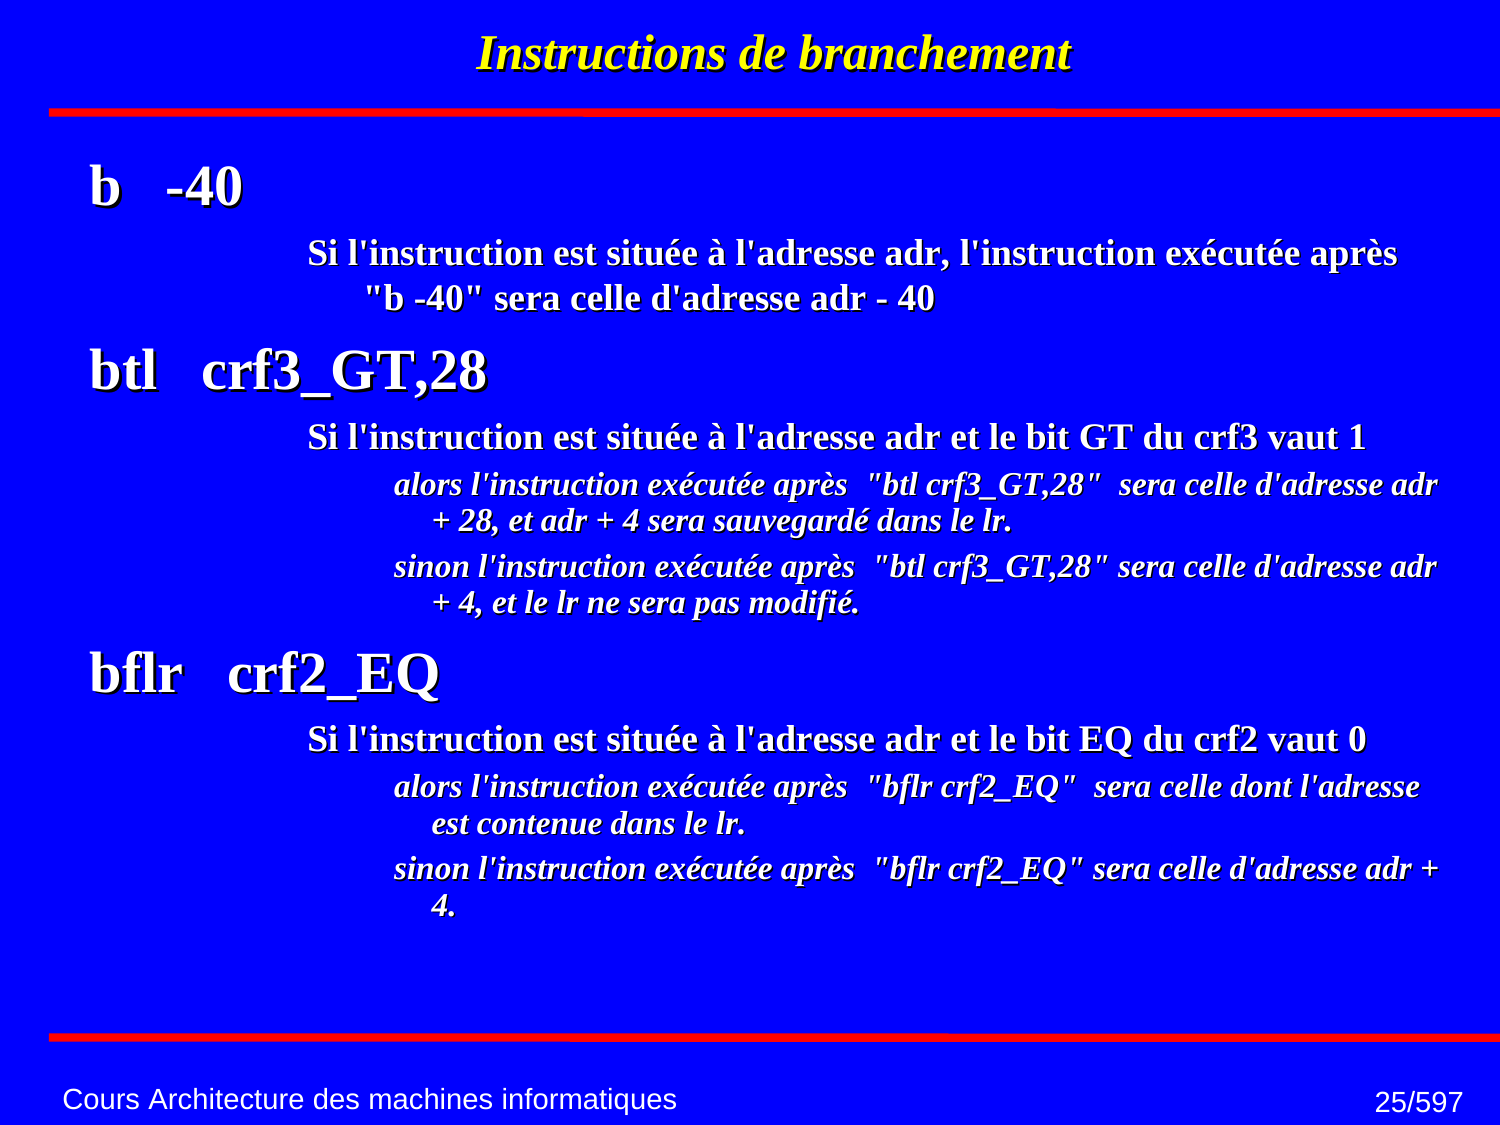

# Instructions de branchement
b -40
Si l'instruction est située à l'adresse adr, l'instruction exécutée après "b -40" sera celle d'adresse adr - 40
btl crf3_GT,28
Si l'instruction est située à l'adresse adr et le bit GT du crf3 vaut 1
alors l'instruction exécutée après "btl crf3_GT,28" sera celle d'adresse adr + 28, et adr + 4 sera sauvegardé dans le lr.
sinon l'instruction exécutée après "btl crf3_GT,28" sera celle d'adresse adr + 4, et le lr ne sera pas modifié.
bflr crf2_EQ
Si l'instruction est située à l'adresse adr et le bit EQ du crf2 vaut 0
alors l'instruction exécutée après "bflr crf2_EQ" sera celle dont l'adresse est contenue dans le lr.
sinon l'instruction exécutée après "bflr crf2_EQ" sera celle d'adresse adr + 4.